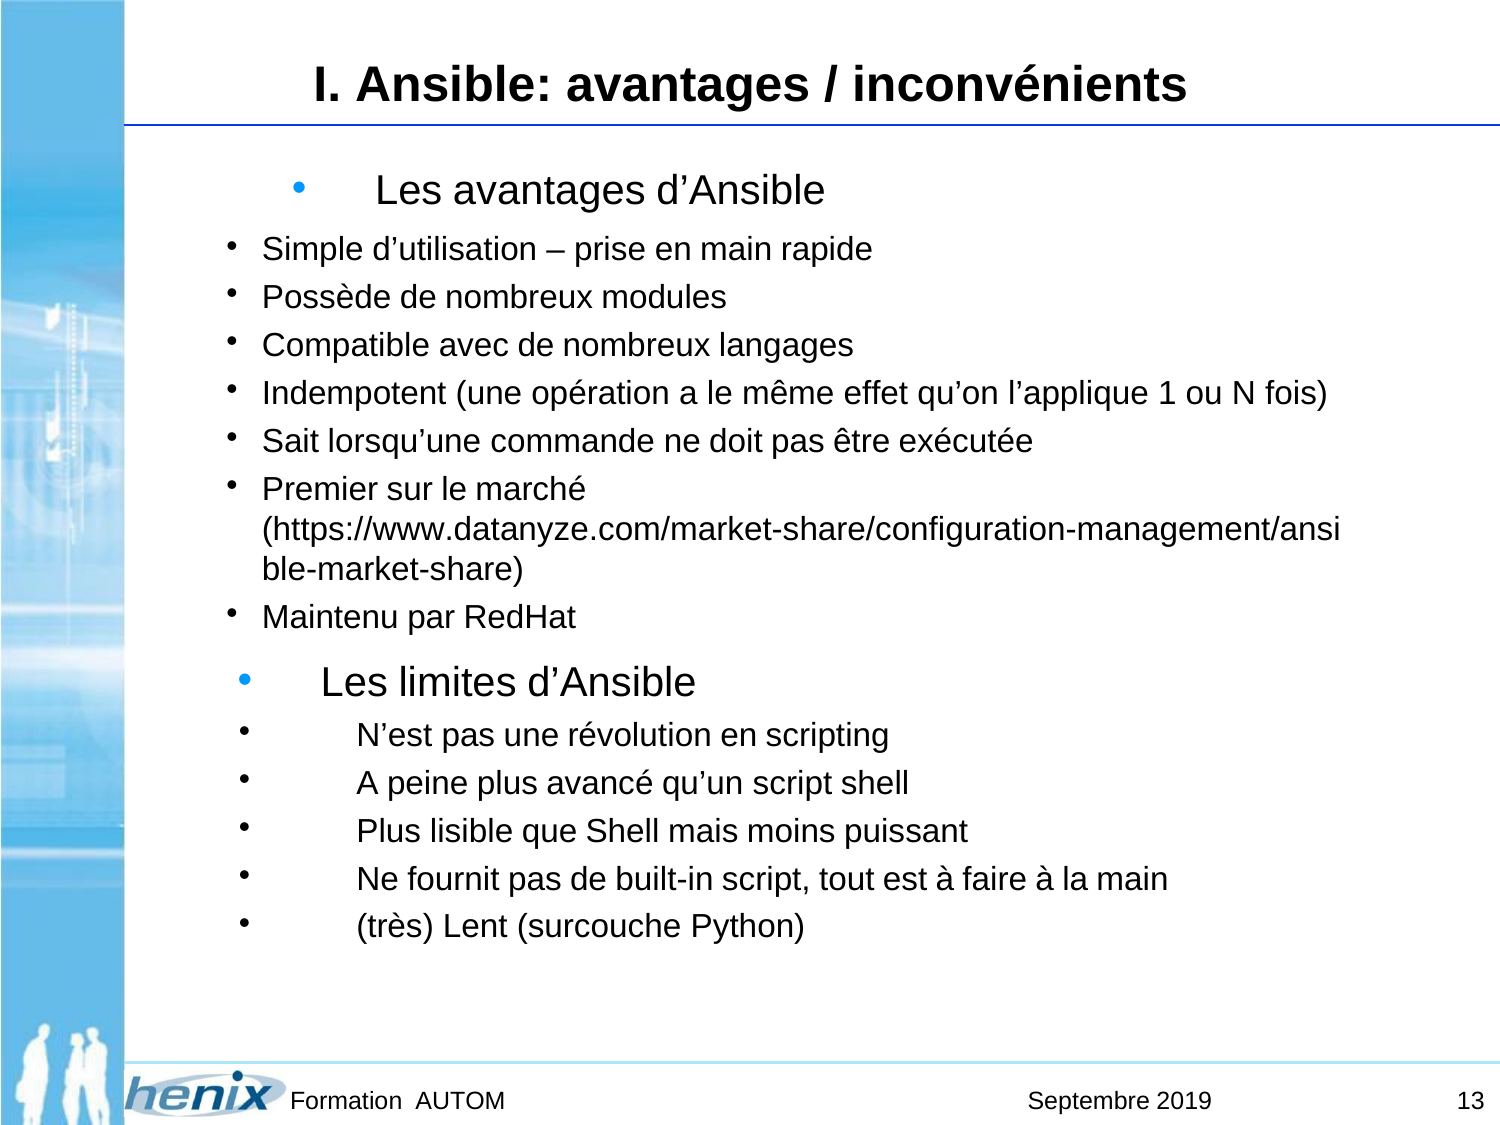

I. Ansible: avantages / inconvénients
Les avantages d’Ansible
Simple d’utilisation – prise en main rapide
Possède de nombreux modules
Compatible avec de nombreux langages
Indempotent (une opération a le même effet qu’on l’applique 1 ou N fois)
Sait lorsqu’une commande ne doit pas être exécutée
Premier sur le marché (https://www.datanyze.com/market-share/configuration-management/ansible-market-share)
Maintenu par RedHat
Les limites d’Ansible
N’est pas une révolution en scripting
A peine plus avancé qu’un script shell
Plus lisible que Shell mais moins puissant
Ne fournit pas de built-in script, tout est à faire à la main
(très) Lent (surcouche Python)
Formation AUTOM
Septembre 2019